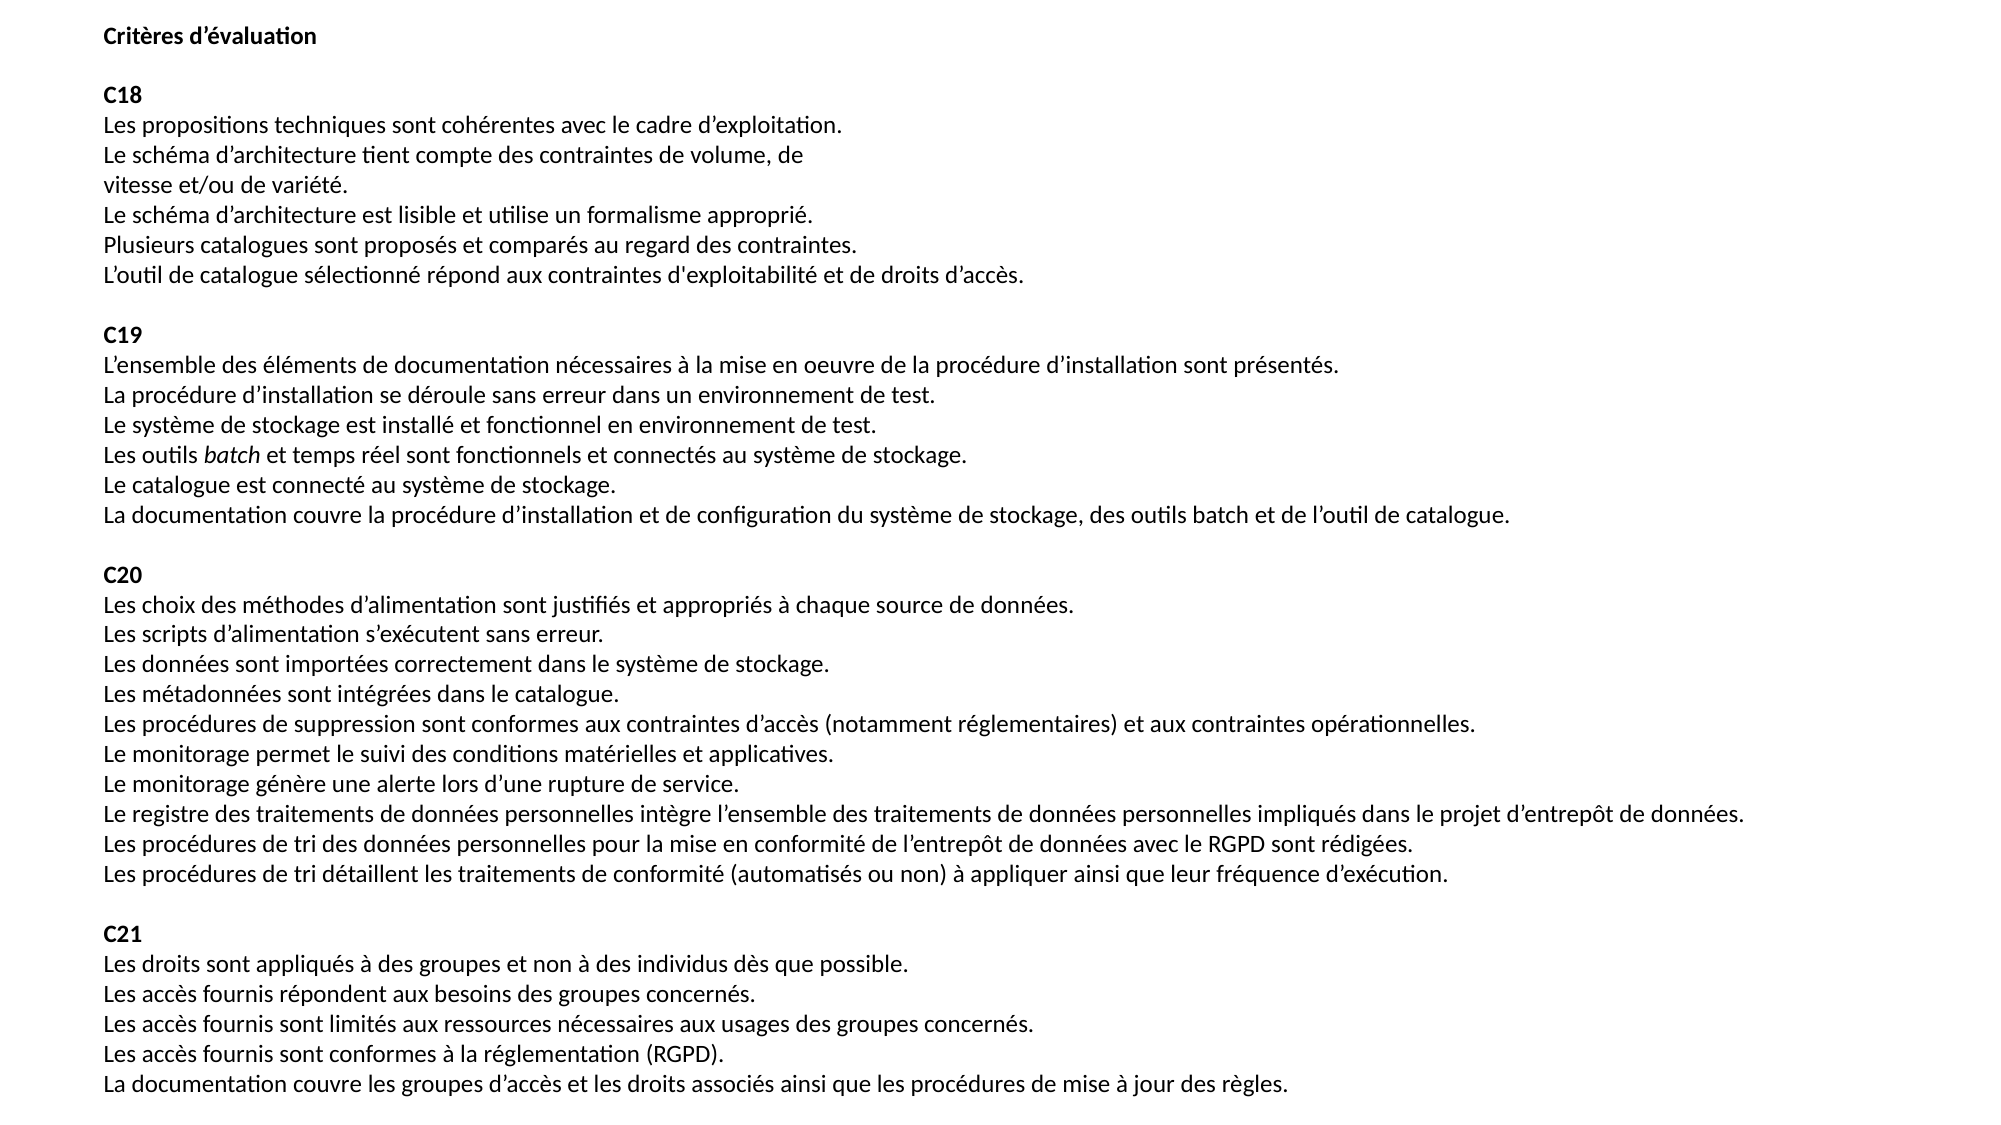

Critères d’évaluation
C18
Les propositions techniques sont cohérentes avec le cadre d’exploitation.
Le schéma d’architecture tient compte des contraintes de volume, de
vitesse et/ou de variété.
Le schéma d’architecture est lisible et utilise un formalisme approprié.
Plusieurs catalogues sont proposés et comparés au regard des contraintes.
L’outil de catalogue sélectionné répond aux contraintes d'exploitabilité et de droits d’accès.
C19
L’ensemble des éléments de documentation nécessaires à la mise en oeuvre de la procédure d’installation sont présentés.
La procédure d’installation se déroule sans erreur dans un environnement de test.
Le système de stockage est installé et fonctionnel en environnement de test.
Les outils batch et temps réel sont fonctionnels et connectés au système de stockage.
Le catalogue est connecté au système de stockage.
La documentation couvre la procédure d’installation et de configuration du système de stockage, des outils batch et de l’outil de catalogue.
C20
Les choix des méthodes d’alimentation sont justifiés et appropriés à chaque source de données.
Les scripts d’alimentation s’exécutent sans erreur.
Les données sont importées correctement dans le système de stockage.
Les métadonnées sont intégrées dans le catalogue.
Les procédures de suppression sont conformes aux contraintes d’accès (notamment réglementaires) et aux contraintes opérationnelles.
Le monitorage permet le suivi des conditions matérielles et applicatives.
Le monitorage génère une alerte lors d’une rupture de service.
Le registre des traitements de données personnelles intègre l’ensemble des traitements de données personnelles impliqués dans le projet d’entrepôt de données.
Les procédures de tri des données personnelles pour la mise en conformité de l’entrepôt de données avec le RGPD sont rédigées.
Les procédures de tri détaillent les traitements de conformité (automatisés ou non) à appliquer ainsi que leur fréquence d’exécution.
C21
Les droits sont appliqués à des groupes et non à des individus dès que possible.
Les accès fournis répondent aux besoins des groupes concernés.
Les accès fournis sont limités aux ressources nécessaires aux usages des groupes concernés.
Les accès fournis sont conformes à la réglementation (RGPD).
La documentation couvre les groupes d’accès et les droits associés ainsi que les procédures de mise à jour des règles.